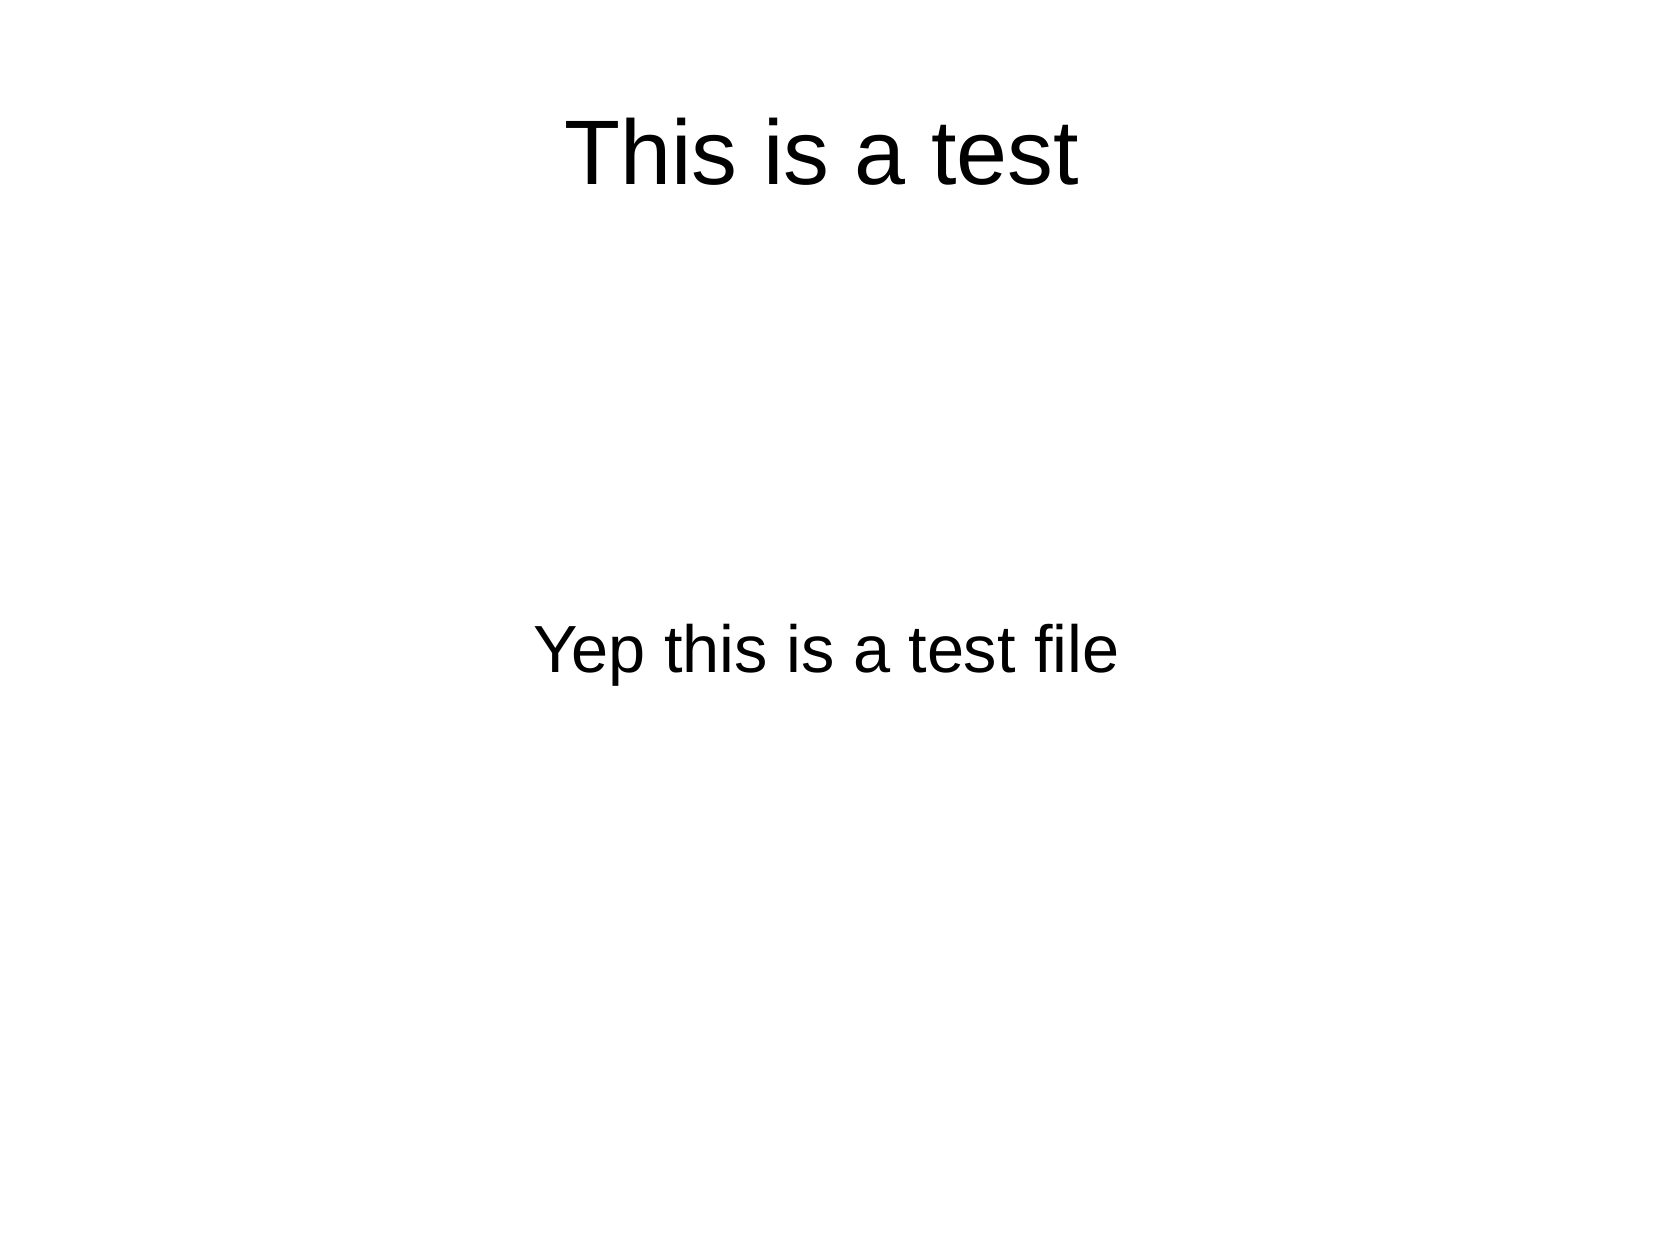

# This is a test
Yep this is a test file